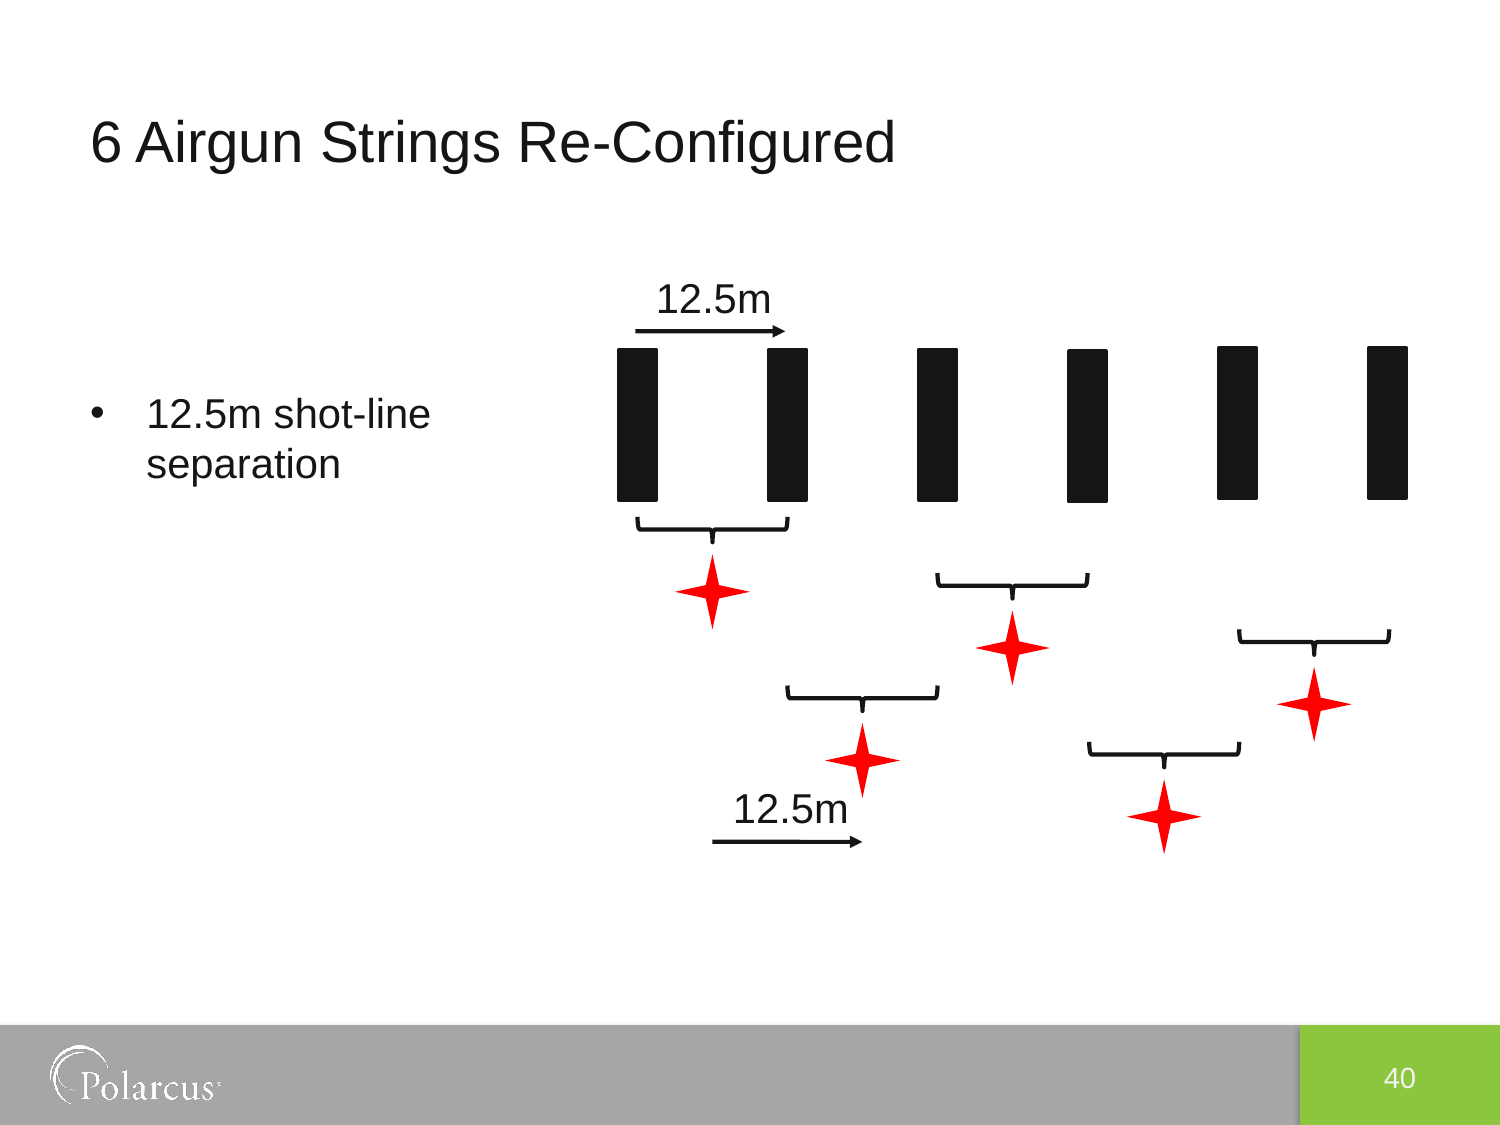

# 6 Airgun Strings Re-Configured
12.5m shot-line
separation
12.5m
12.5m